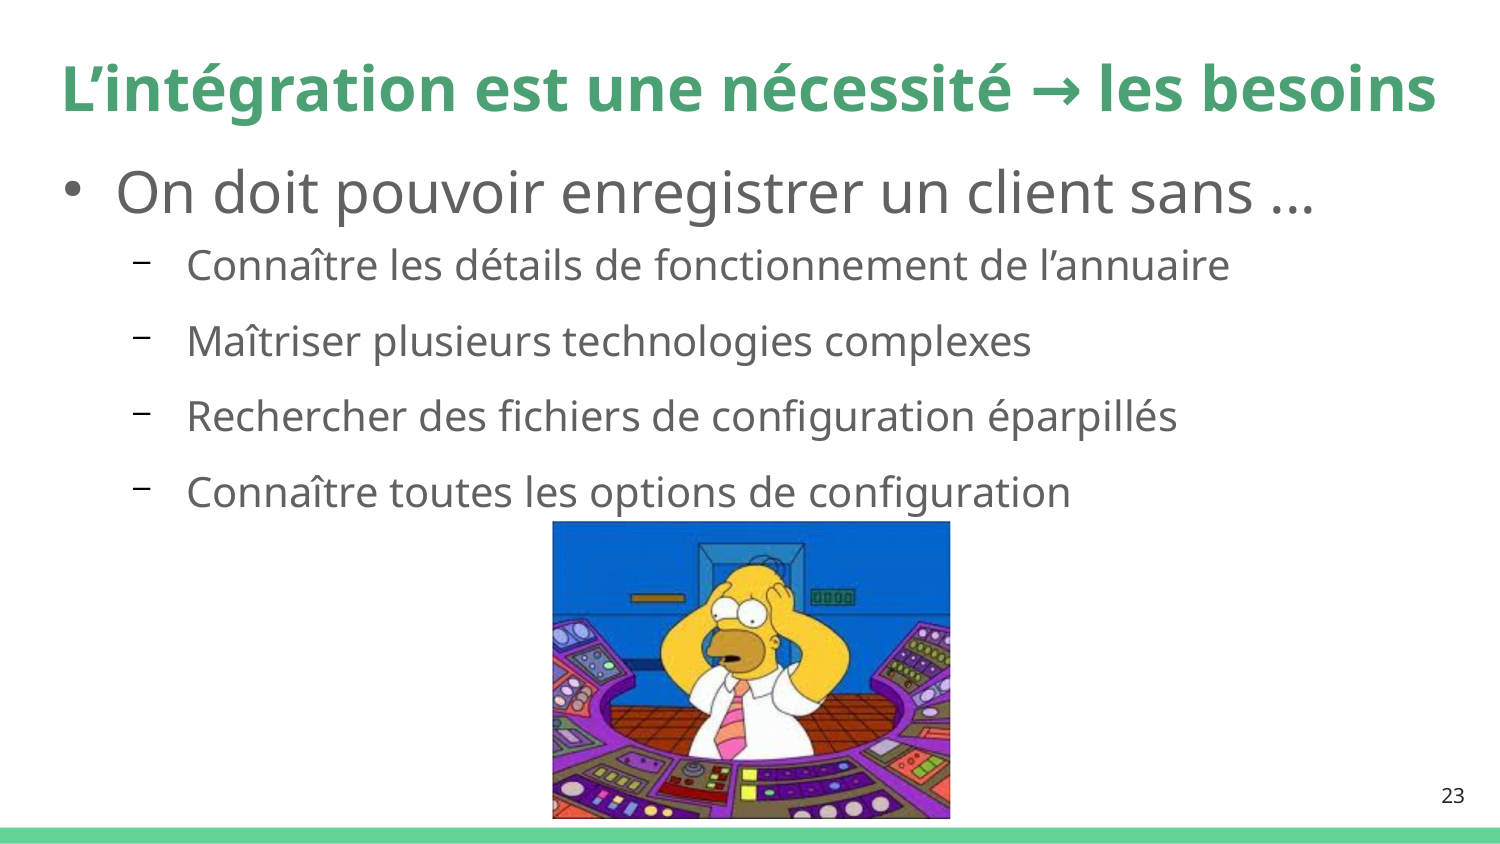

# L’intégration est une nécessité → les besoins
On doit pouvoir enregistrer un client sans ...
Connaître les détails de fonctionnement de l’annuaire
Maîtriser plusieurs technologies complexes
Rechercher des fichiers de configuration éparpillés
Connaître toutes les options de configuration